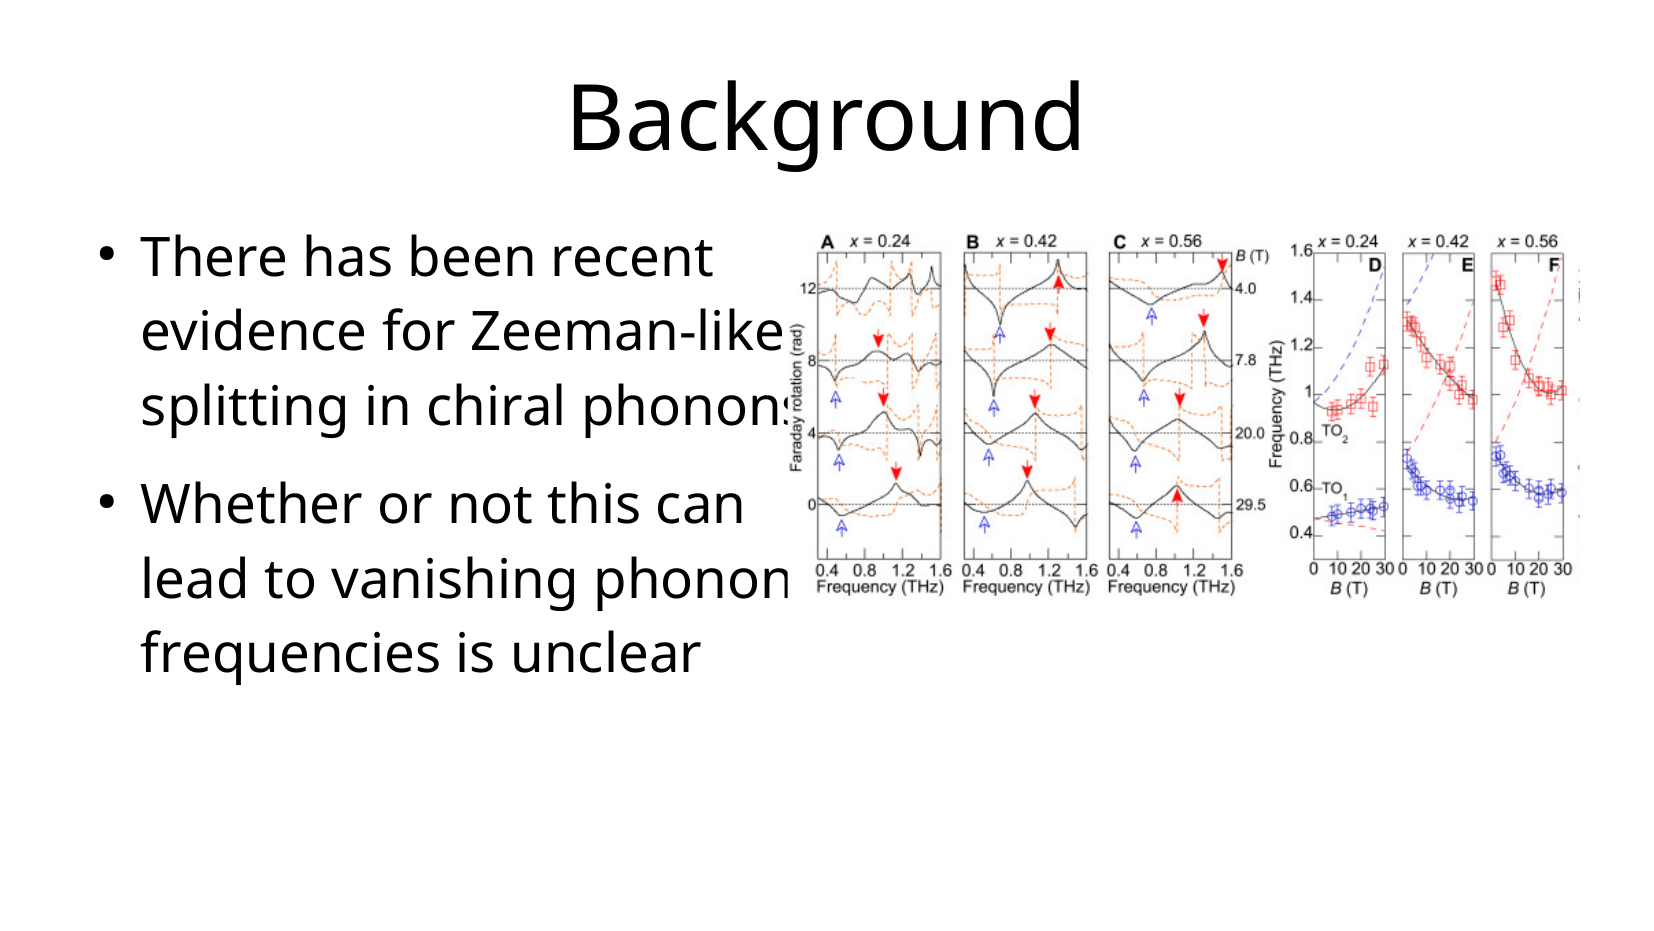

# Background
There has been recent evidence for Zeeman-like splitting in chiral phonons
Whether or not this can lead to vanishing phonon frequencies is unclear